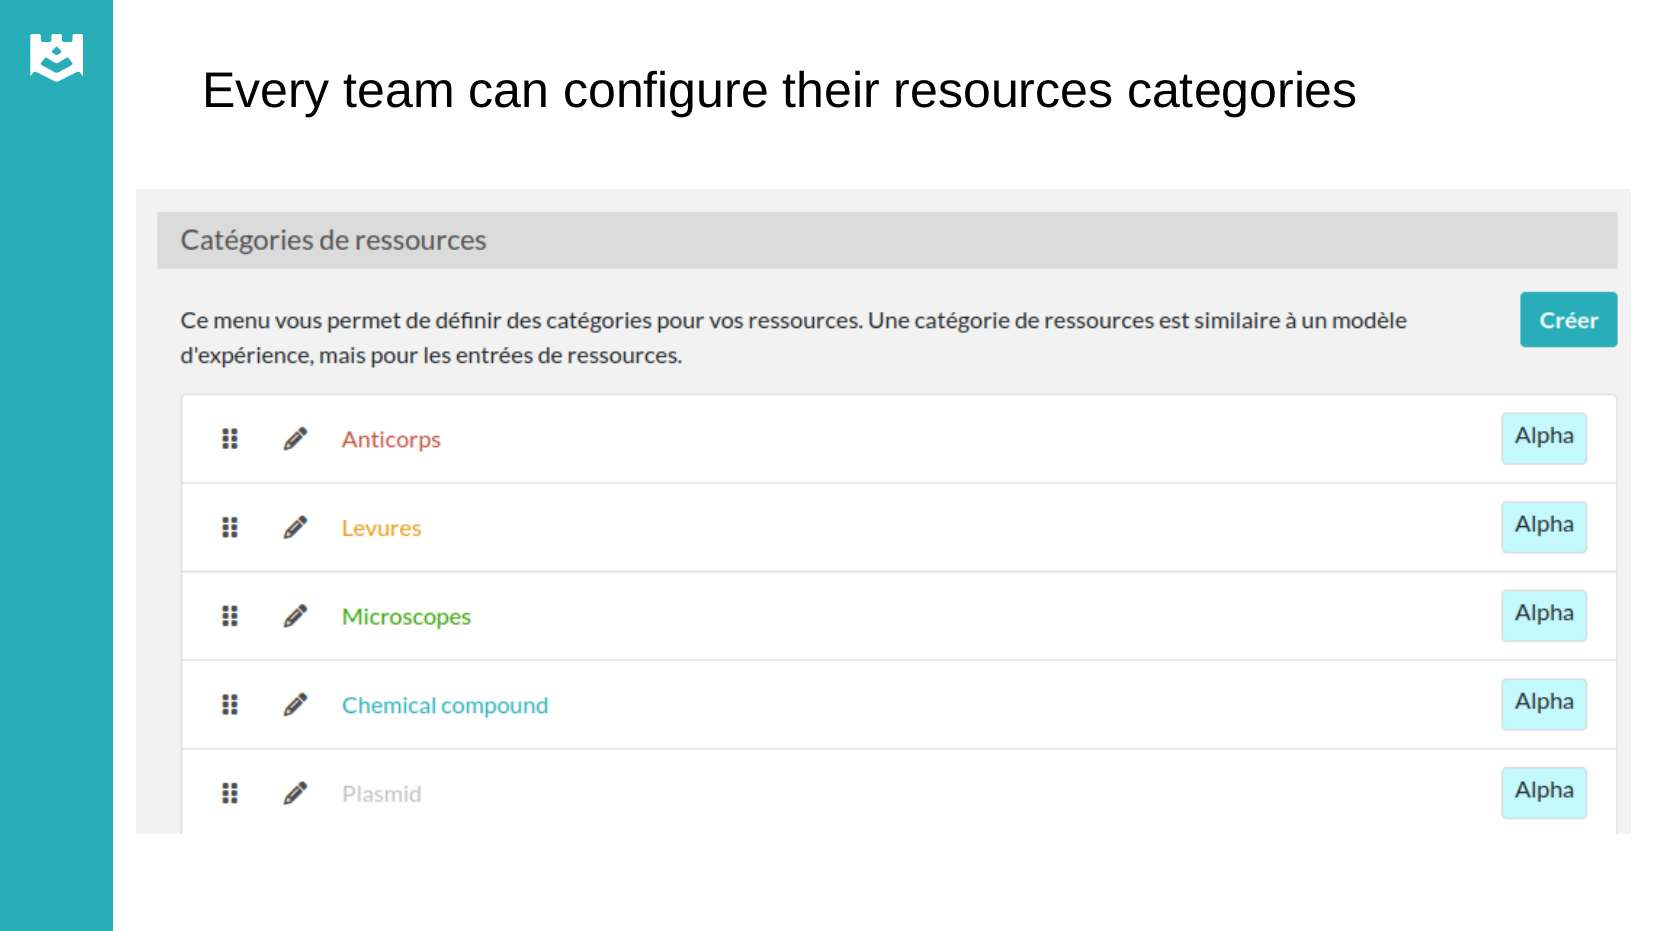

Every team can configure their resources categories